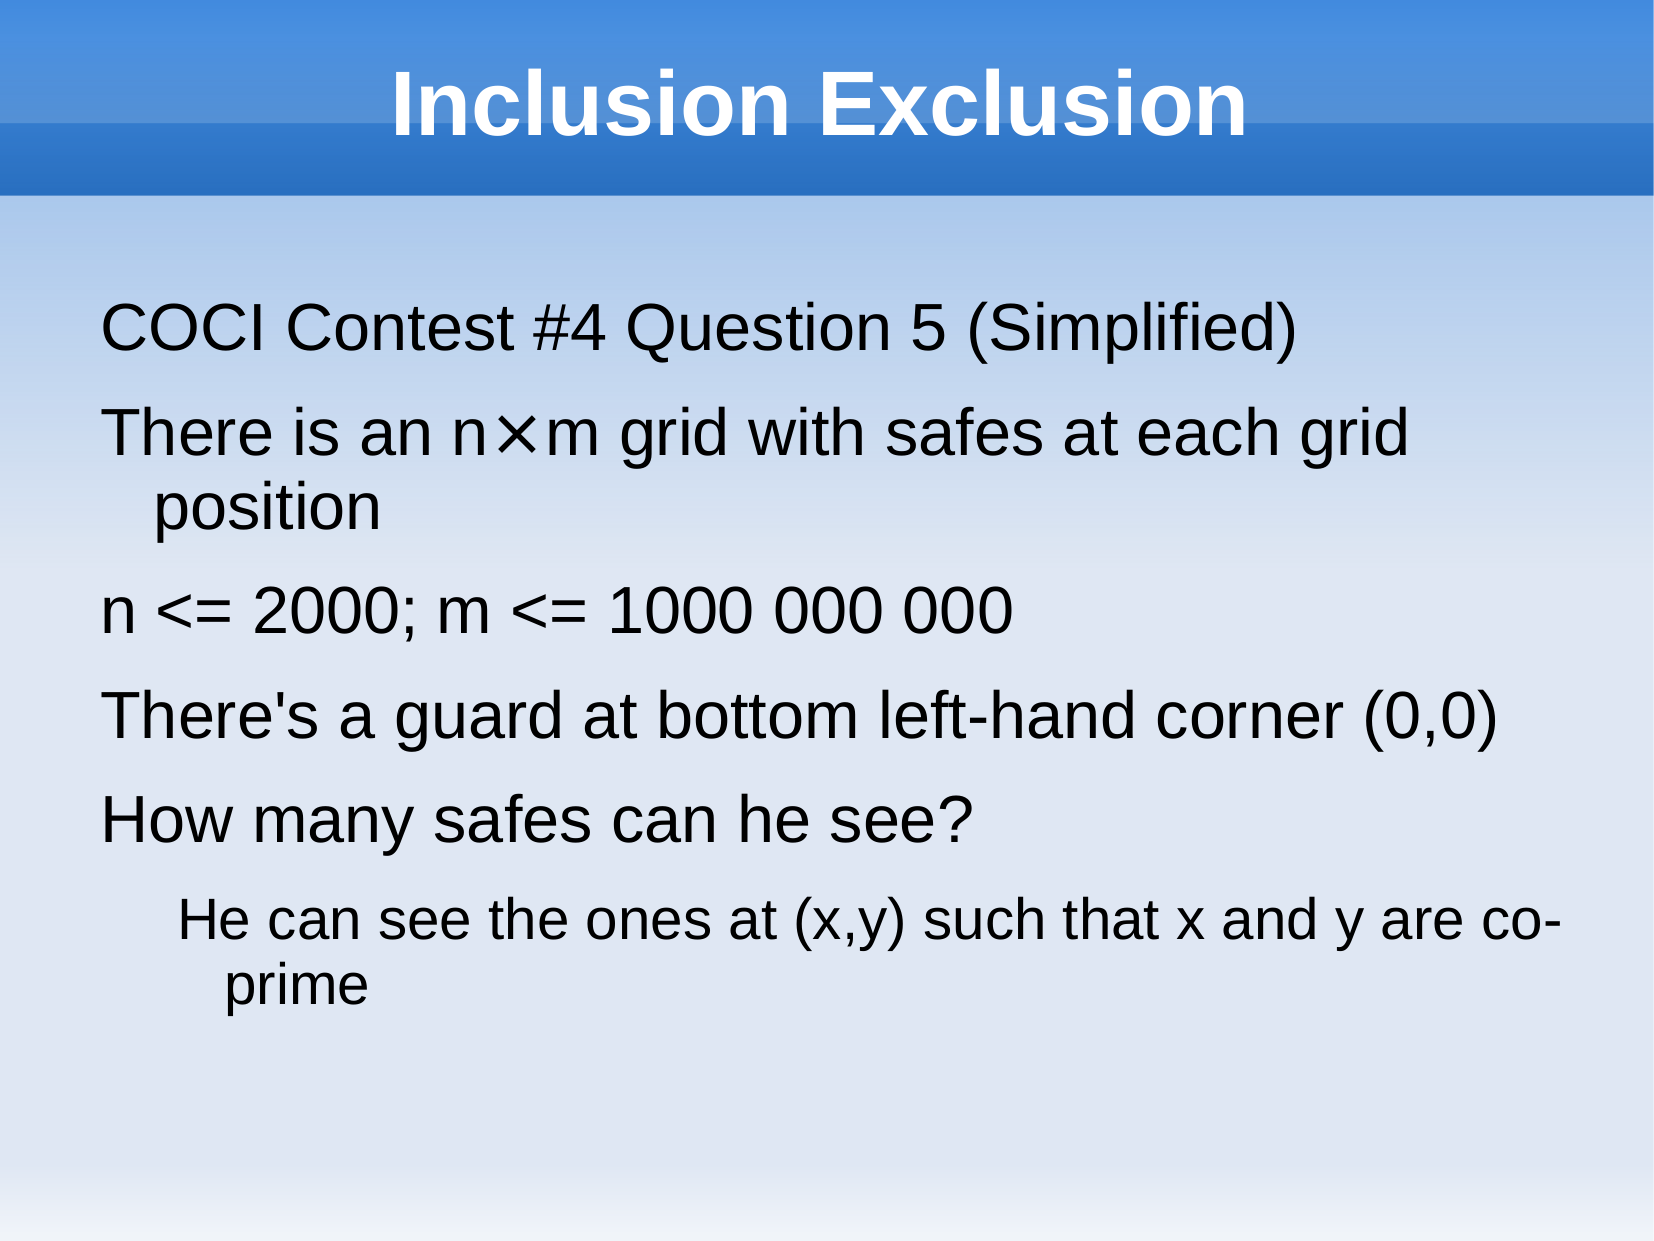

# Inclusion Exclusion
COCI Contest #4 Question 5 (Simplified)
There is an n⨯m grid with safes at each grid position
n <= 2000; m <= 1000 000 000
There's a guard at bottom left-hand corner (0,0)
How many safes can he see?
He can see the ones at (x,y) such that x and y are co-prime